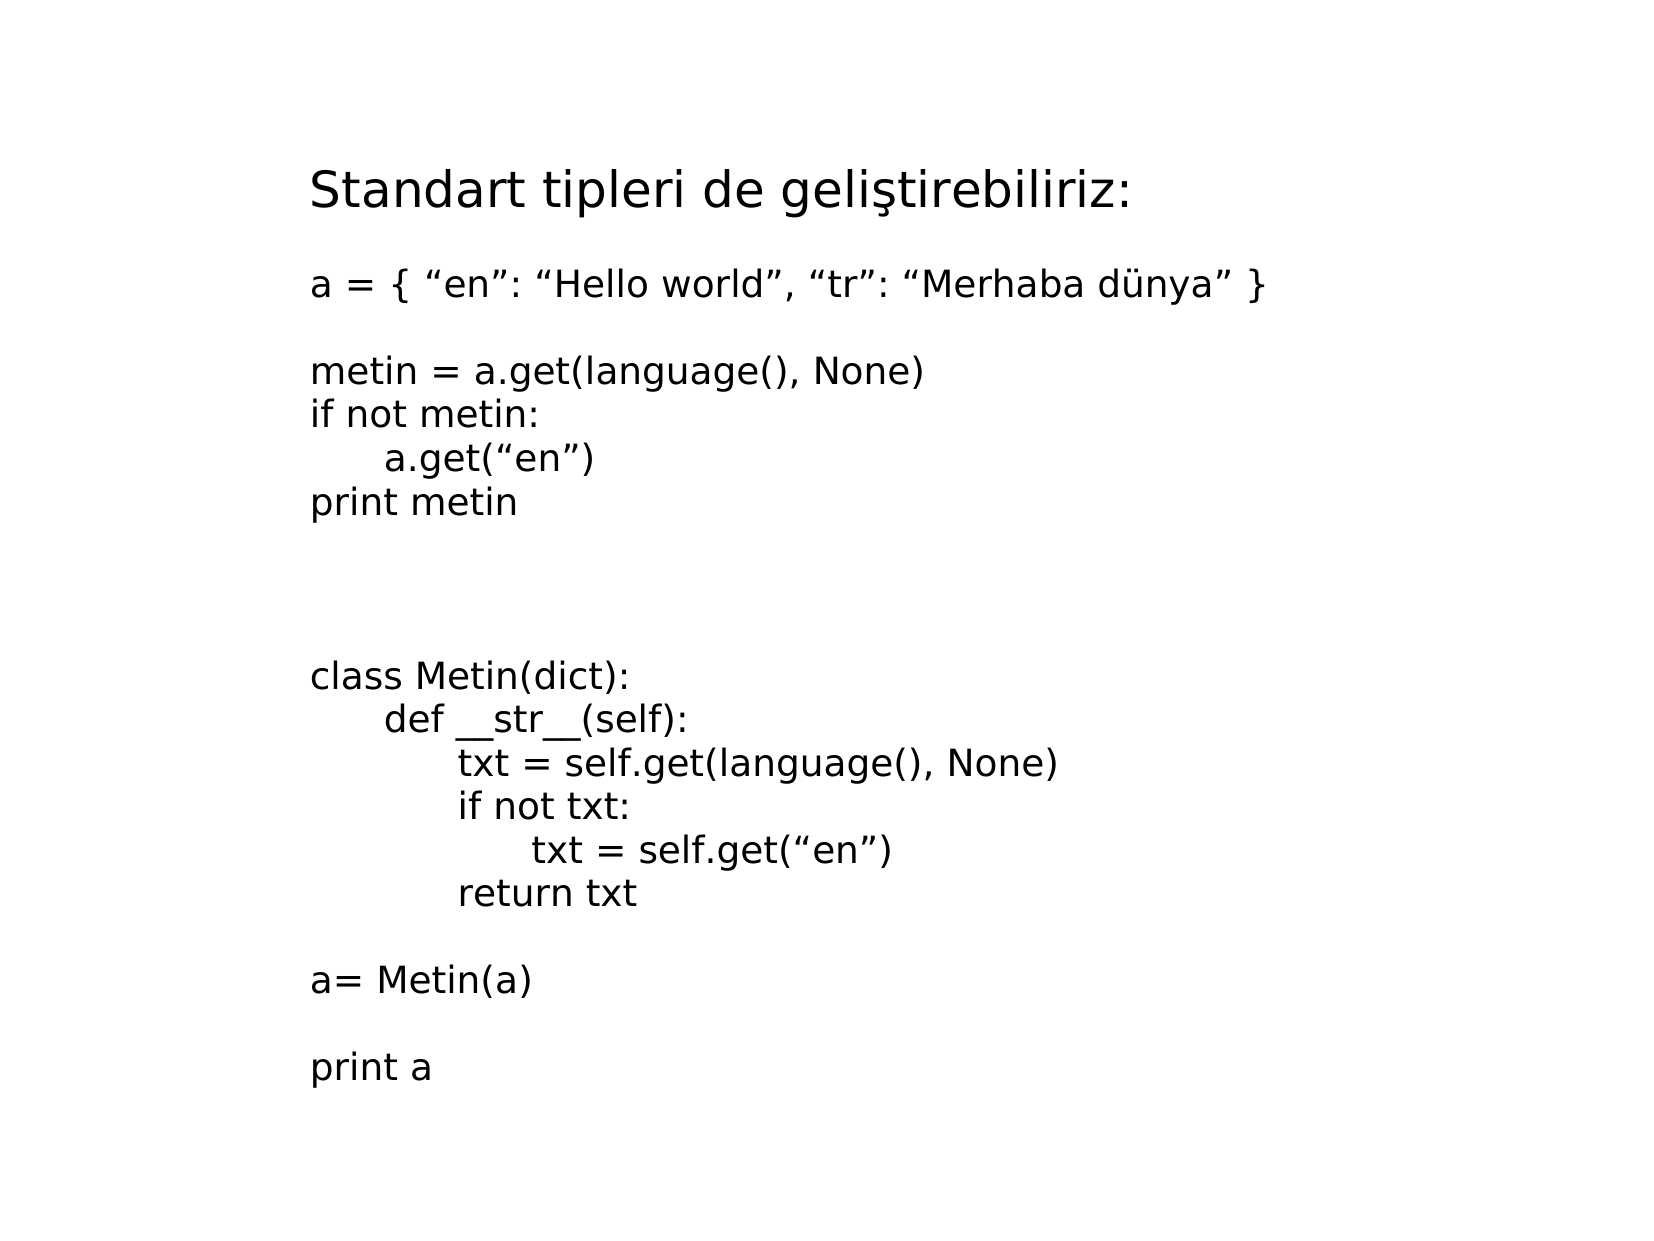

Standart tipleri de geliştirebiliriz:
a = { “en”: “Hello world”, “tr”: “Merhaba dünya” }
metin = a.get(language(), None)
if not metin:
	a.get(“en”)
print metin
class Metin(dict):
	def __str__(self):
		txt = self.get(language(), None)
		if not txt:
			txt = self.get(“en”)
		return txt
a= Metin(a)
print a